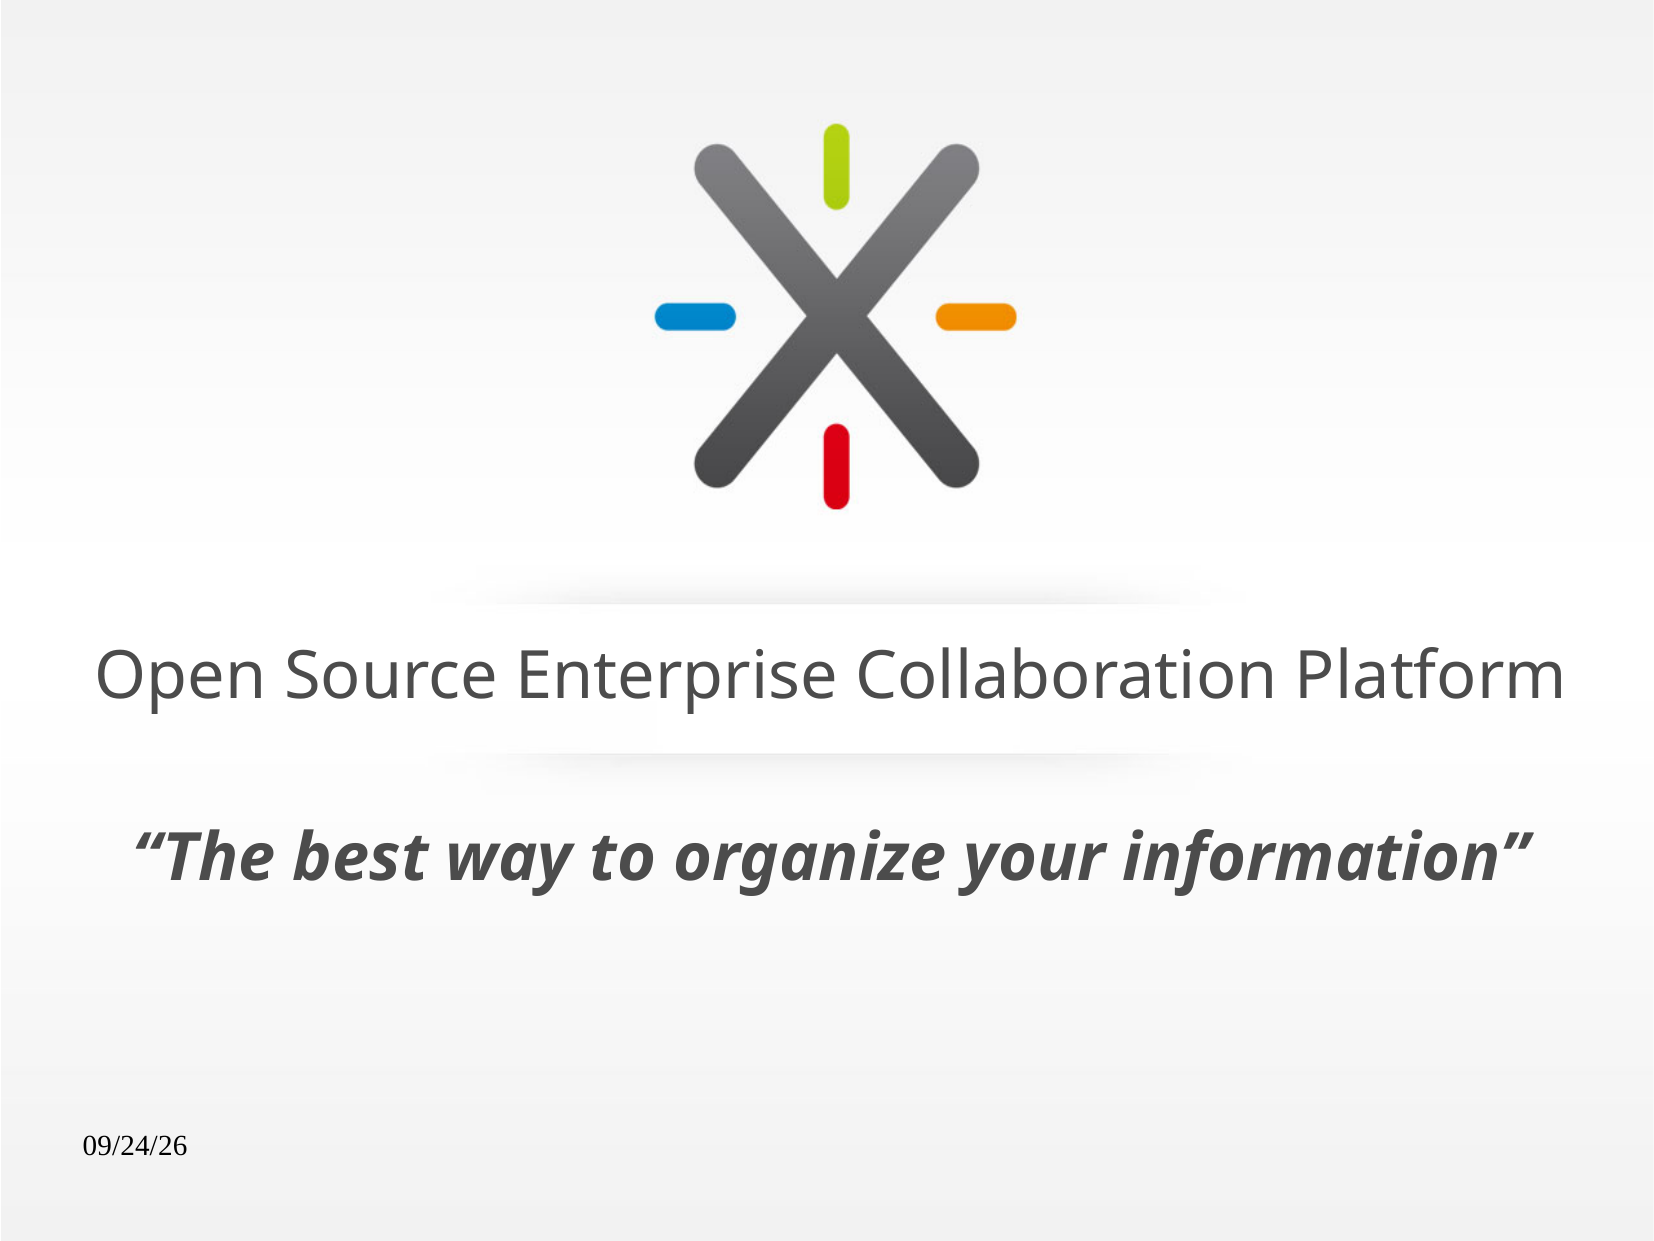

# Open Source Enterprise Collaboration Platform “The best way to organize your information”